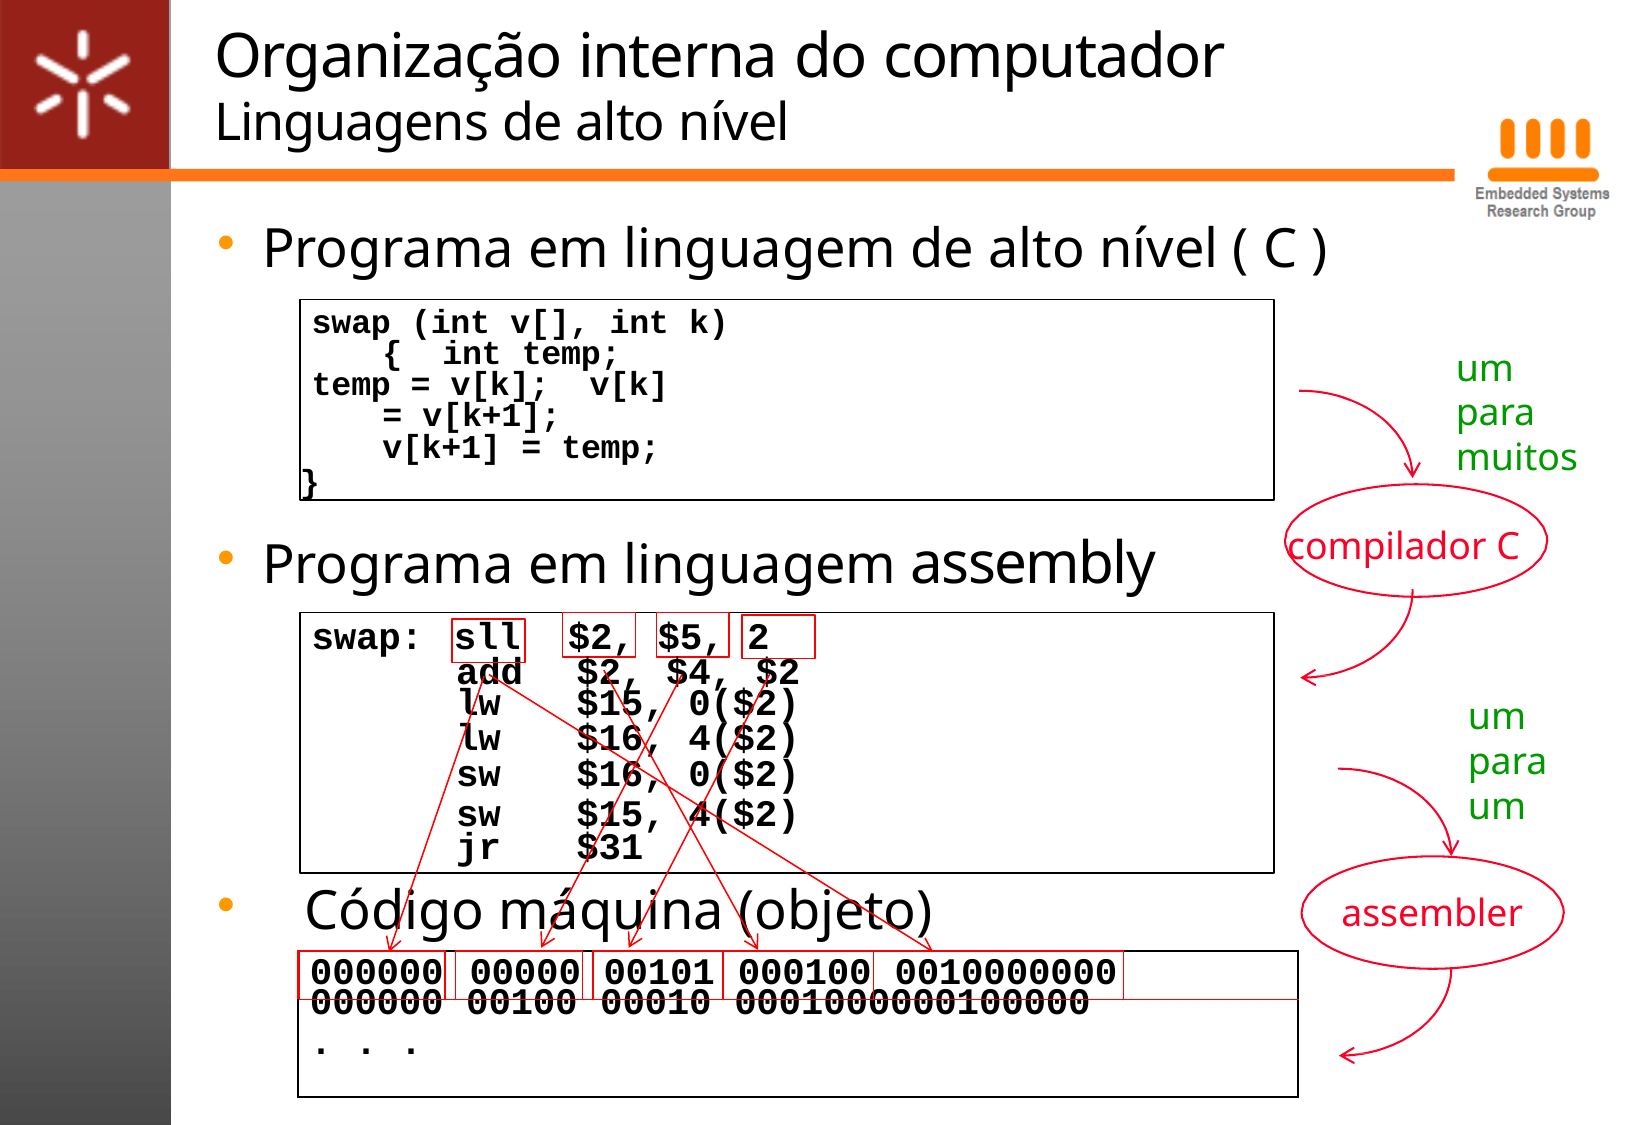

Organização interna do computador
Linguagens de alto nível
Programa em linguagem de alto nível ( C )
swap (int v[], int k) { int temp;
temp = v[k]; v[k] = v[k+1]; v[k+1] = temp;
}
um para muitos
compilador C
Programa em linguagem assembly
swap: sll
2
$2,
$5,
add	$2, $4, $2
lw	$15, 0($2)
lw	$16, 4($2)
sw	$16, 0($2)
sw	$15, 4($2)
um para um
jr	$31
 Código máquina (objeto)
assembler
| 000000 | | 00000 | | 00101 | 000100 | 0010000000 | |
| --- | --- | --- | --- | --- | --- | --- | --- |
| 000000 00100 00010 0001000000100000 . . . | | | | | | | |